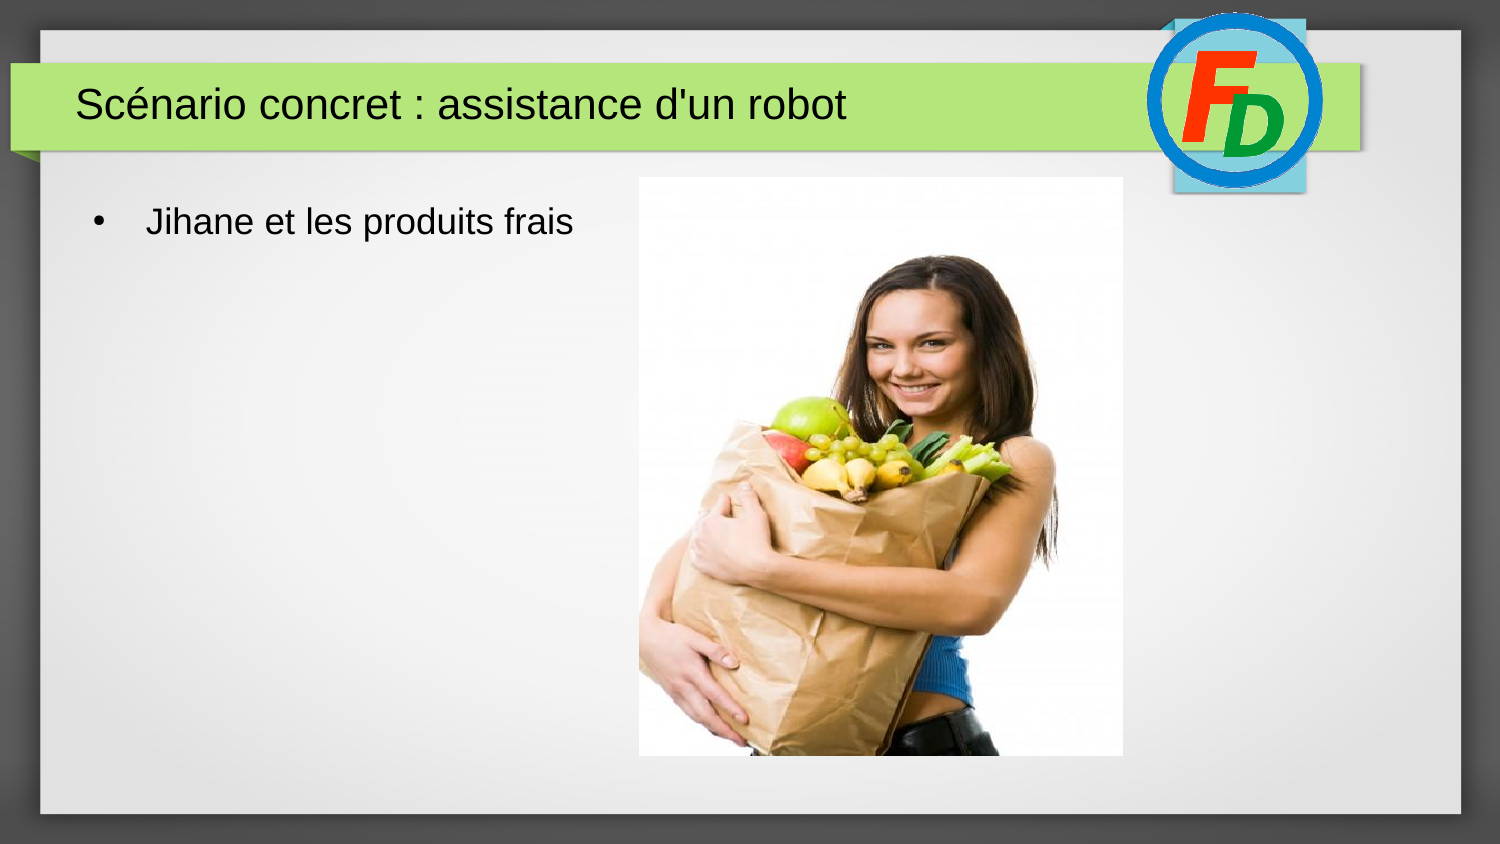

# Scénario concret : assistance d'un robot
Jihane et les produits frais